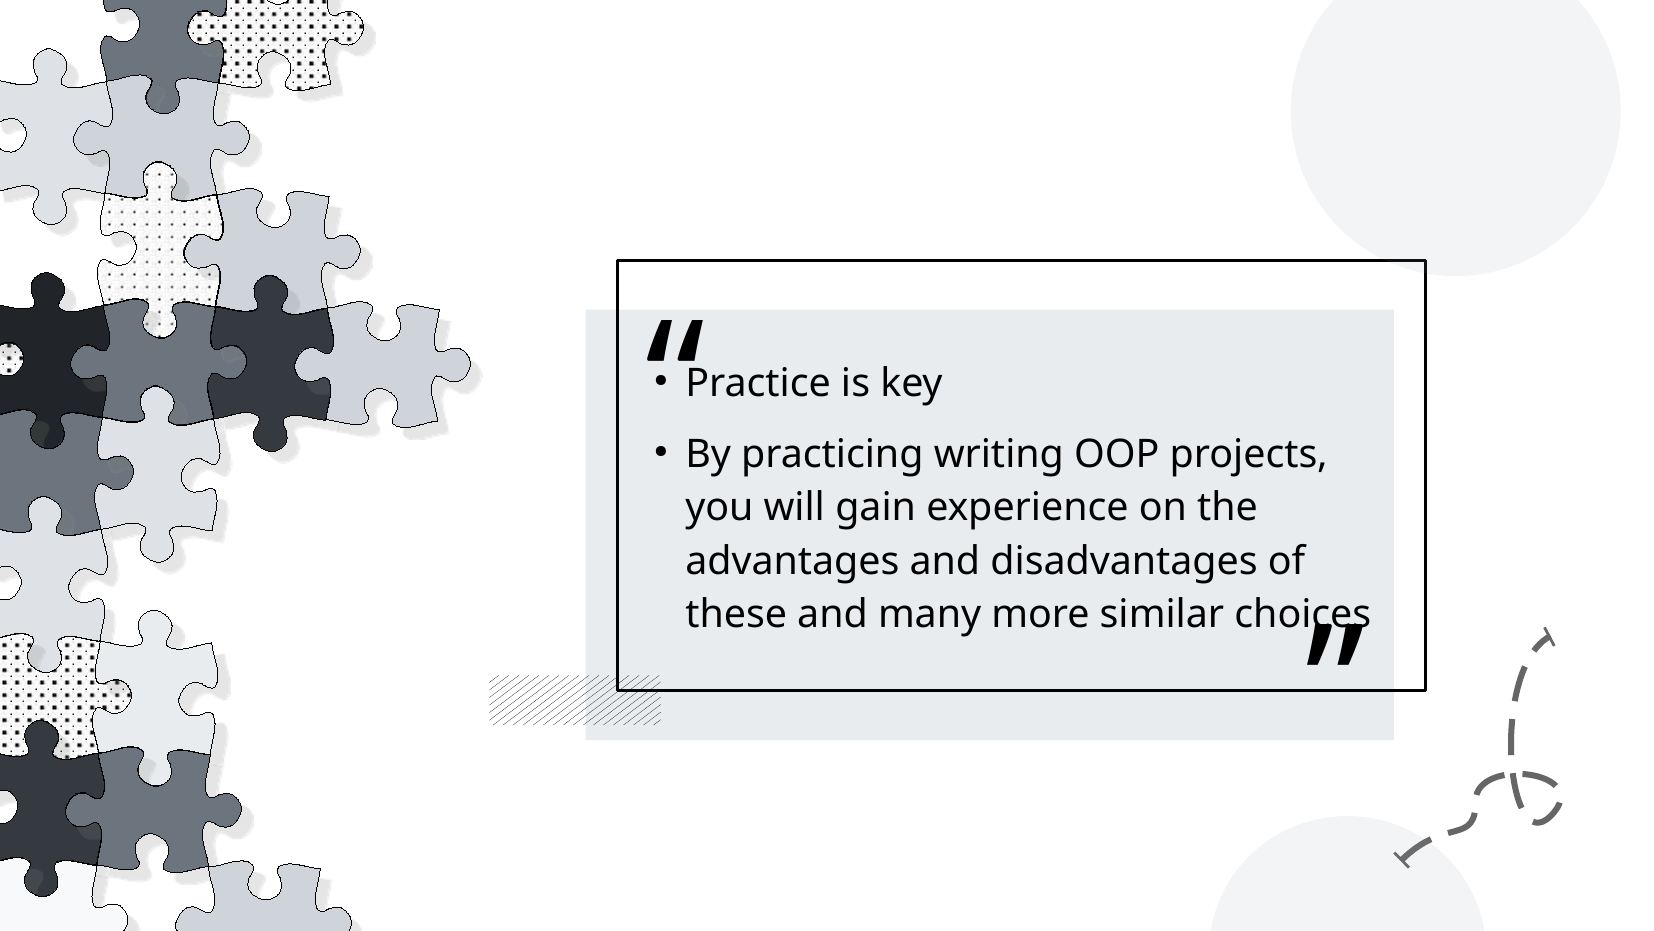

# Practice is key
By practicing writing OOP projects, you will gain experience on the advantages and disadvantages of these and many more similar choices